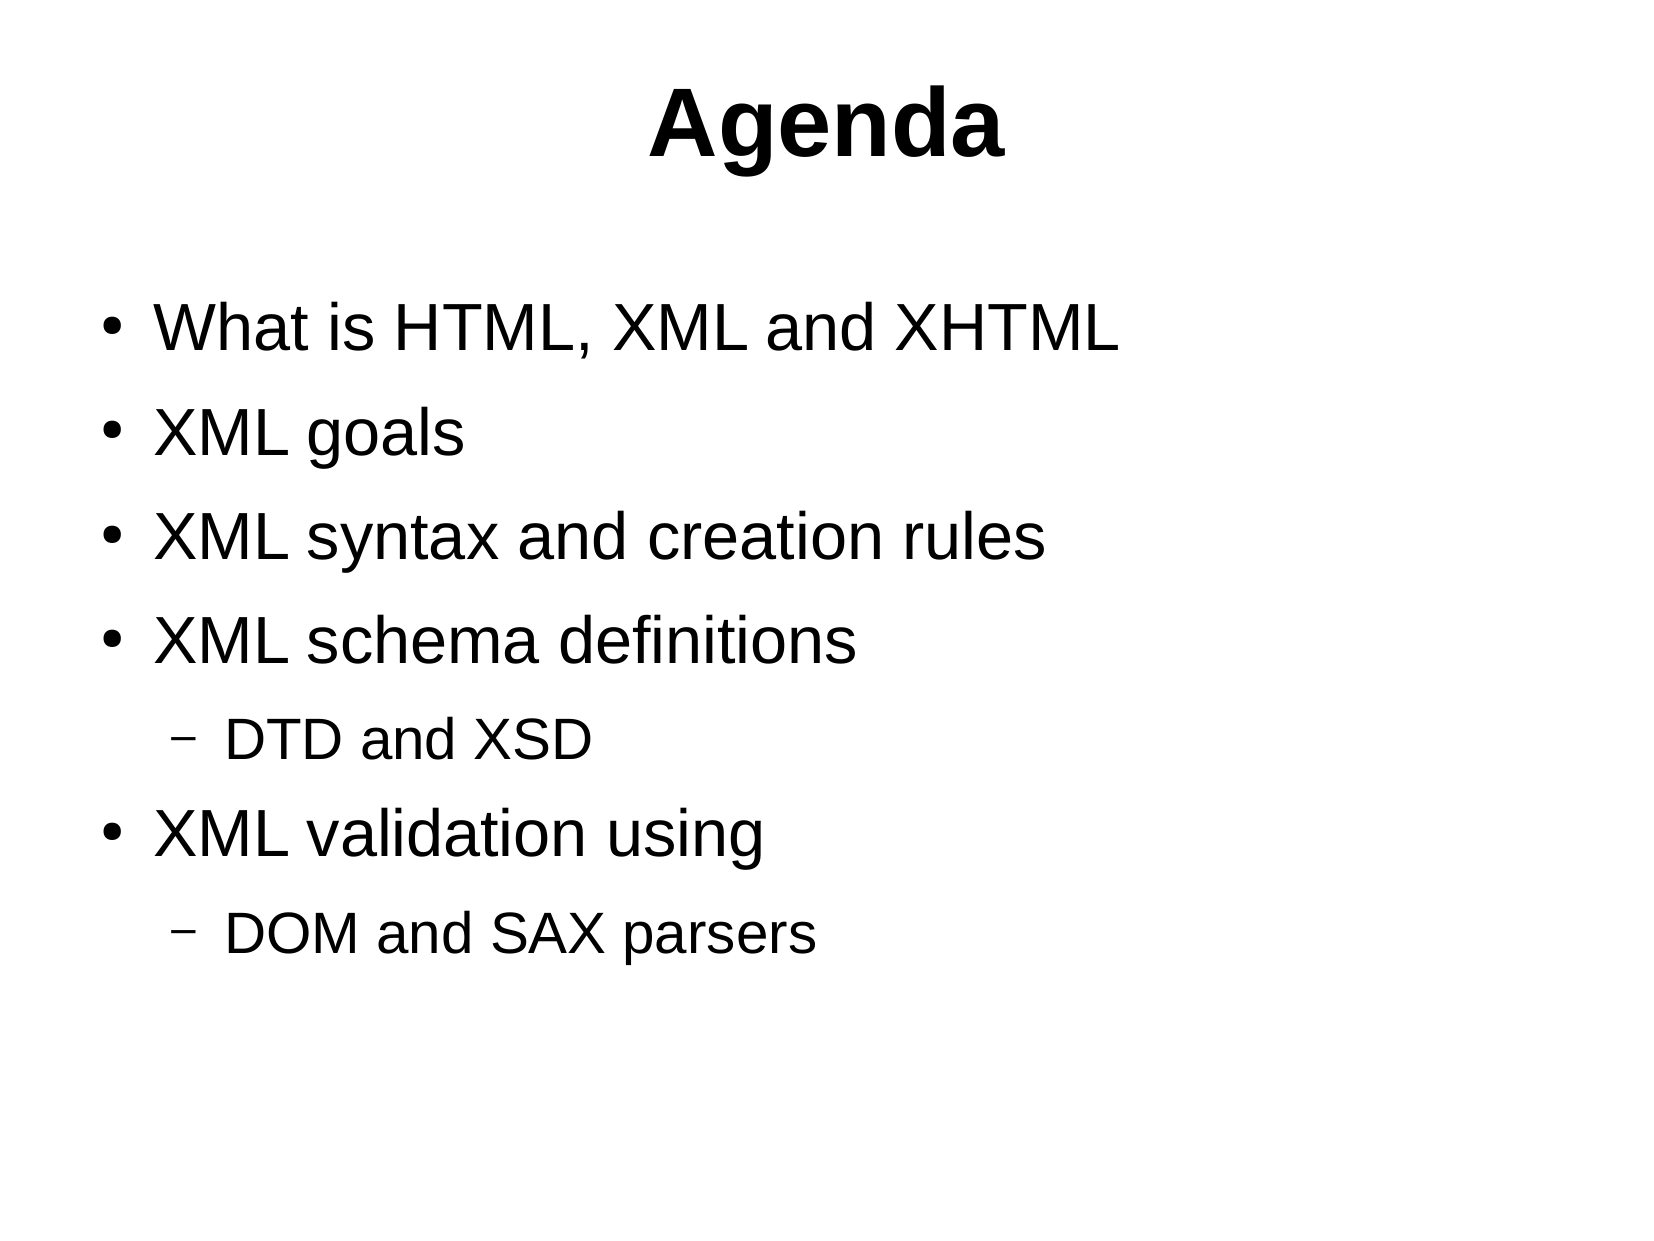

# Agenda
What is HTML, XML and XHTML
XML goals
XML syntax and creation rules
XML schema definitions
DTD and XSD
XML validation using
DOM and SAX parsers